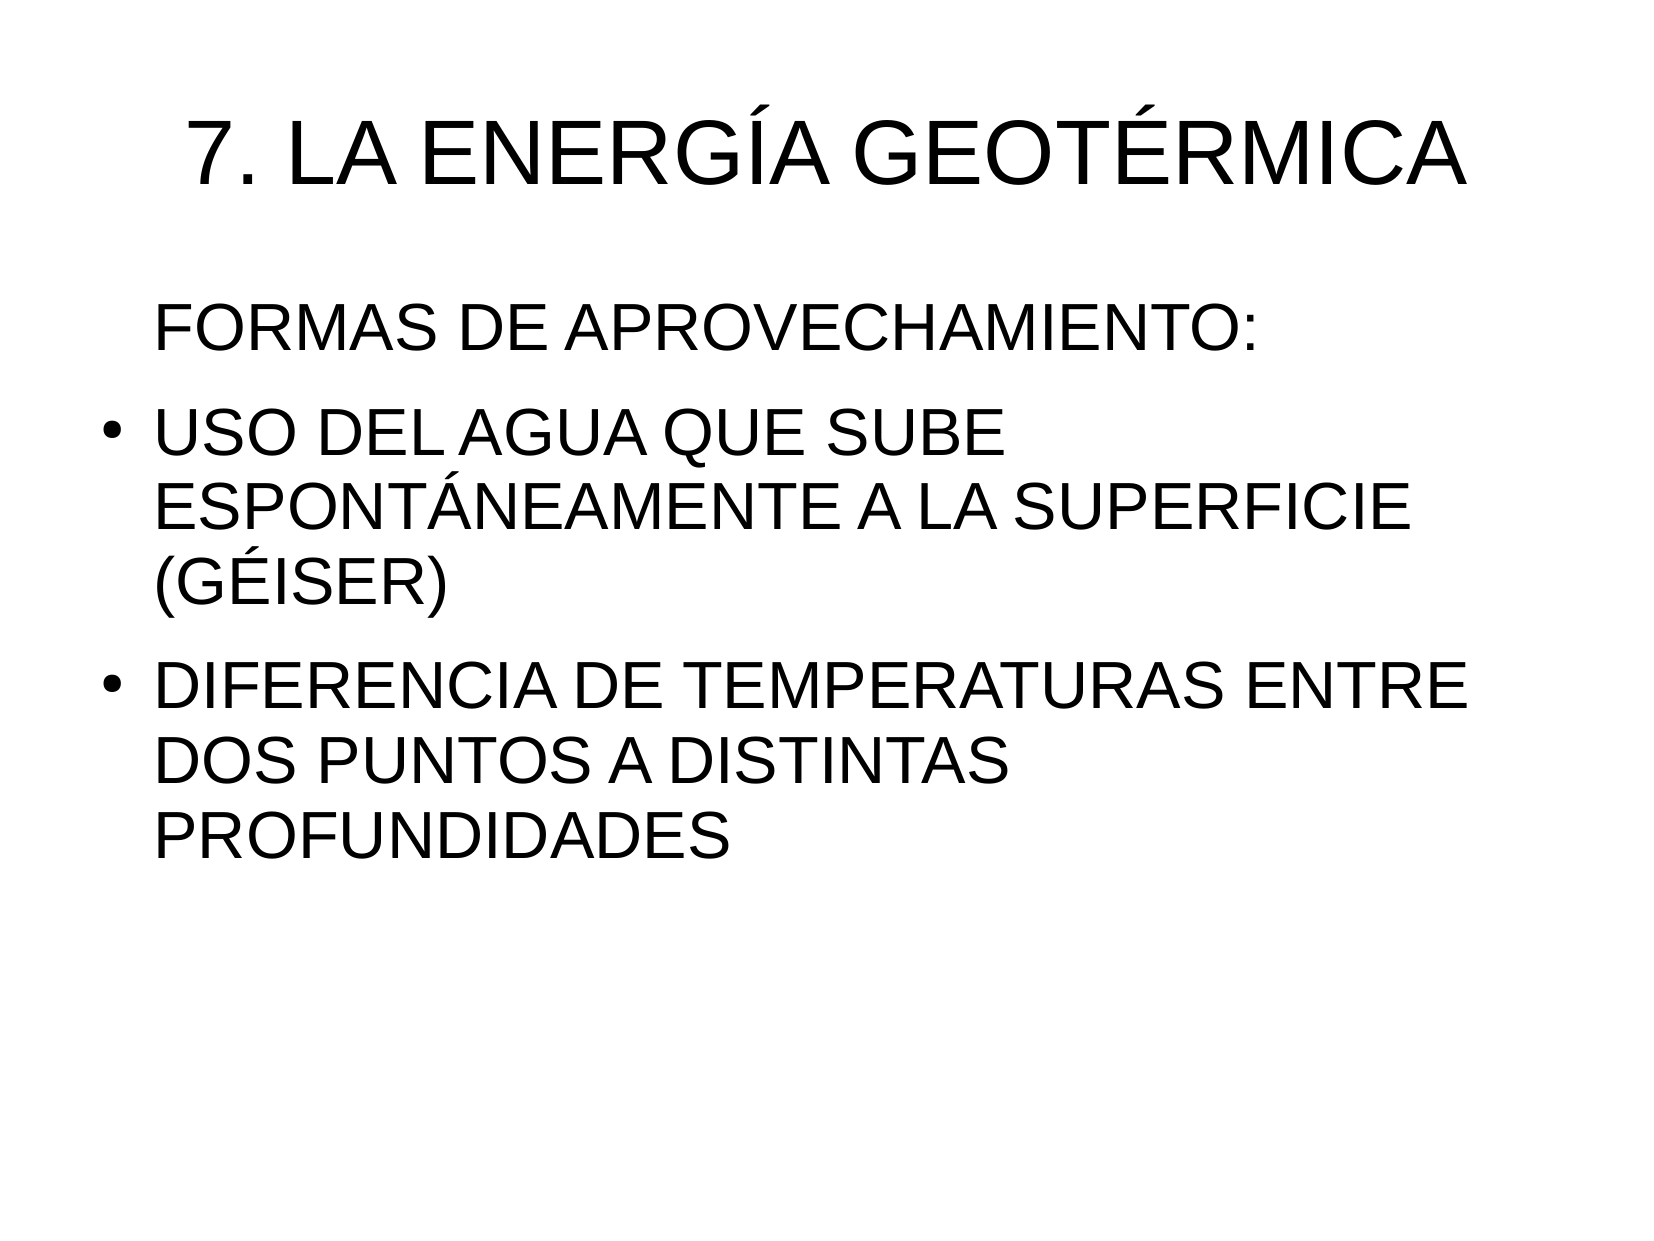

# 7. LA ENERGÍA GEOTÉRMICA
FORMAS DE APROVECHAMIENTO:
USO DEL AGUA QUE SUBE ESPONTÁNEAMENTE A LA SUPERFICIE (GÉISER)
DIFERENCIA DE TEMPERATURAS ENTRE DOS PUNTOS A DISTINTAS PROFUNDIDADES